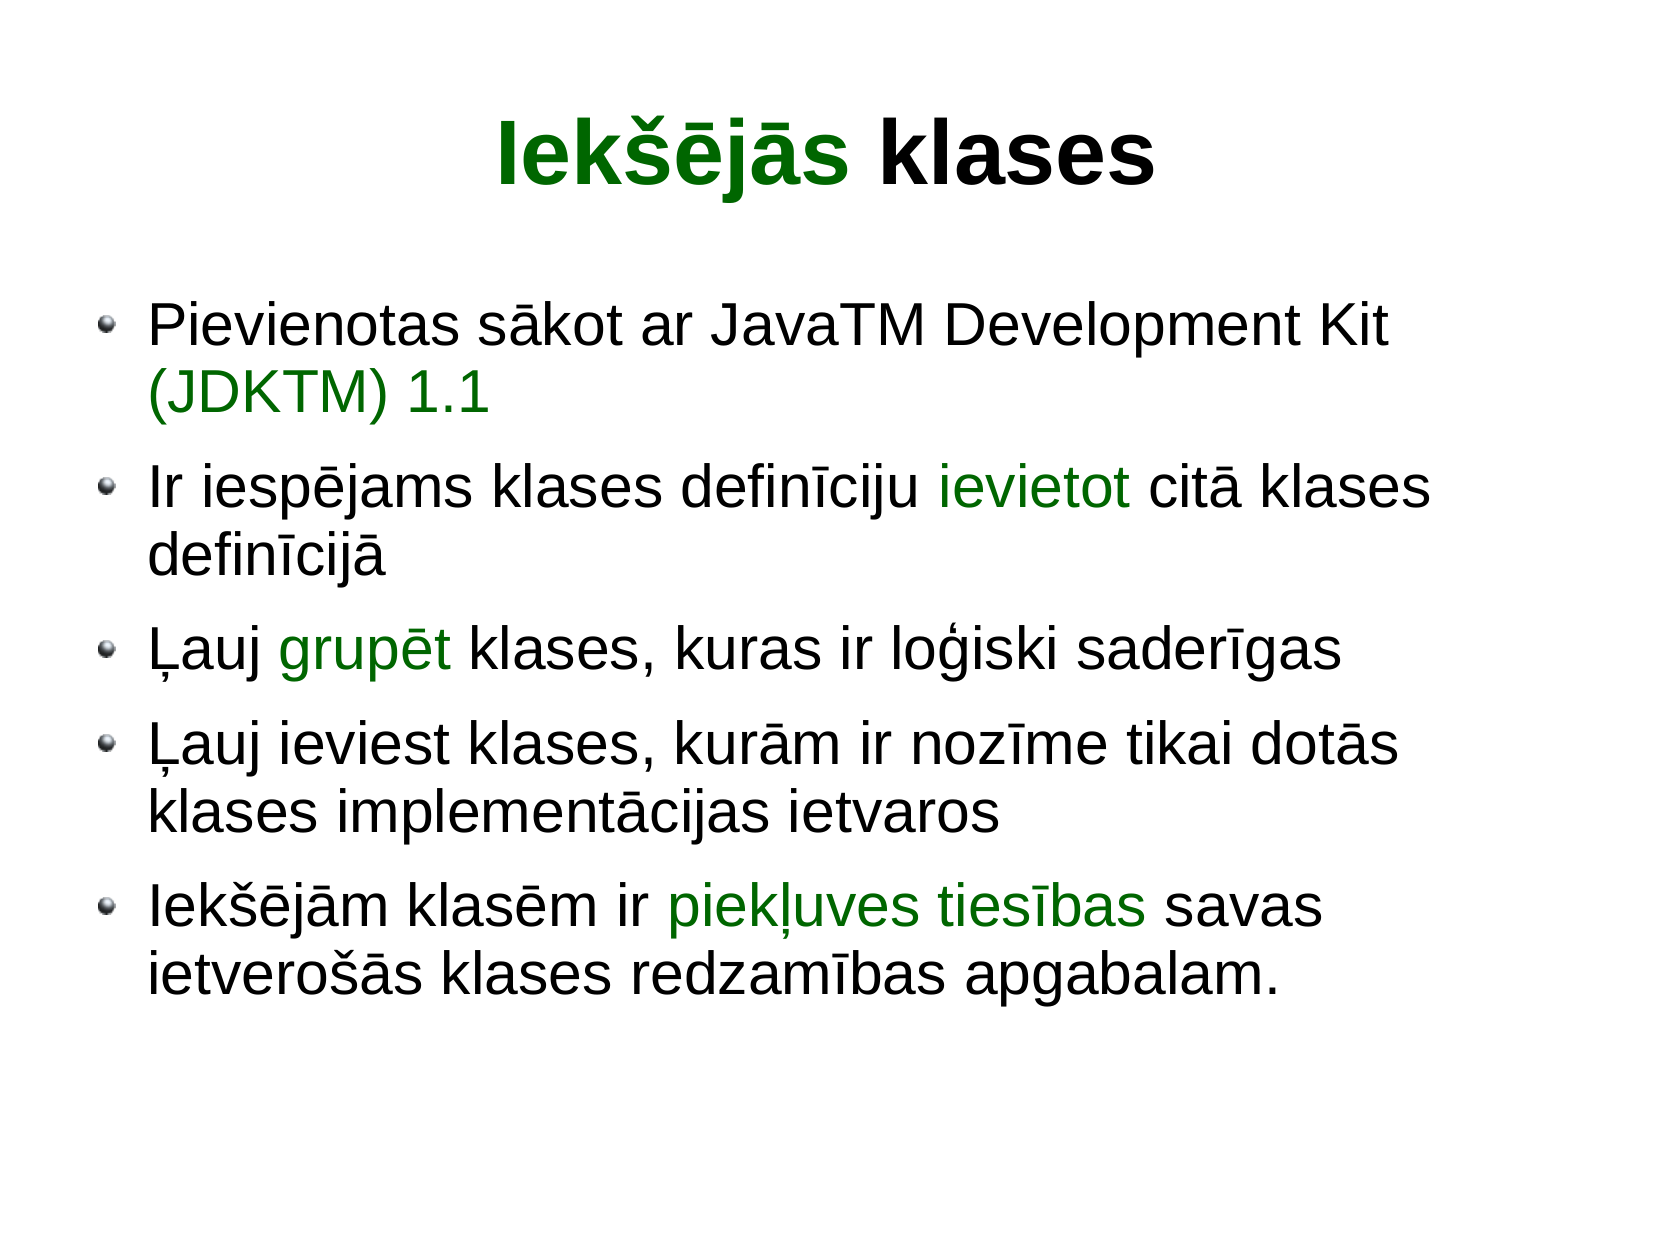

# Iekšējās klases
Pievienotas sākot ar JavaTM Development Kit (JDKTM) 1.1
Ir iespējams klases definīciju ievietot citā klases definīcijā
Ļauj grupēt klases, kuras ir loģiski saderīgas
Ļauj ieviest klases, kurām ir nozīme tikai dotās klases implementācijas ietvaros
Iekšējām klasēm ir piekļuves tiesības savas ietverošās klases redzamības apgabalam.